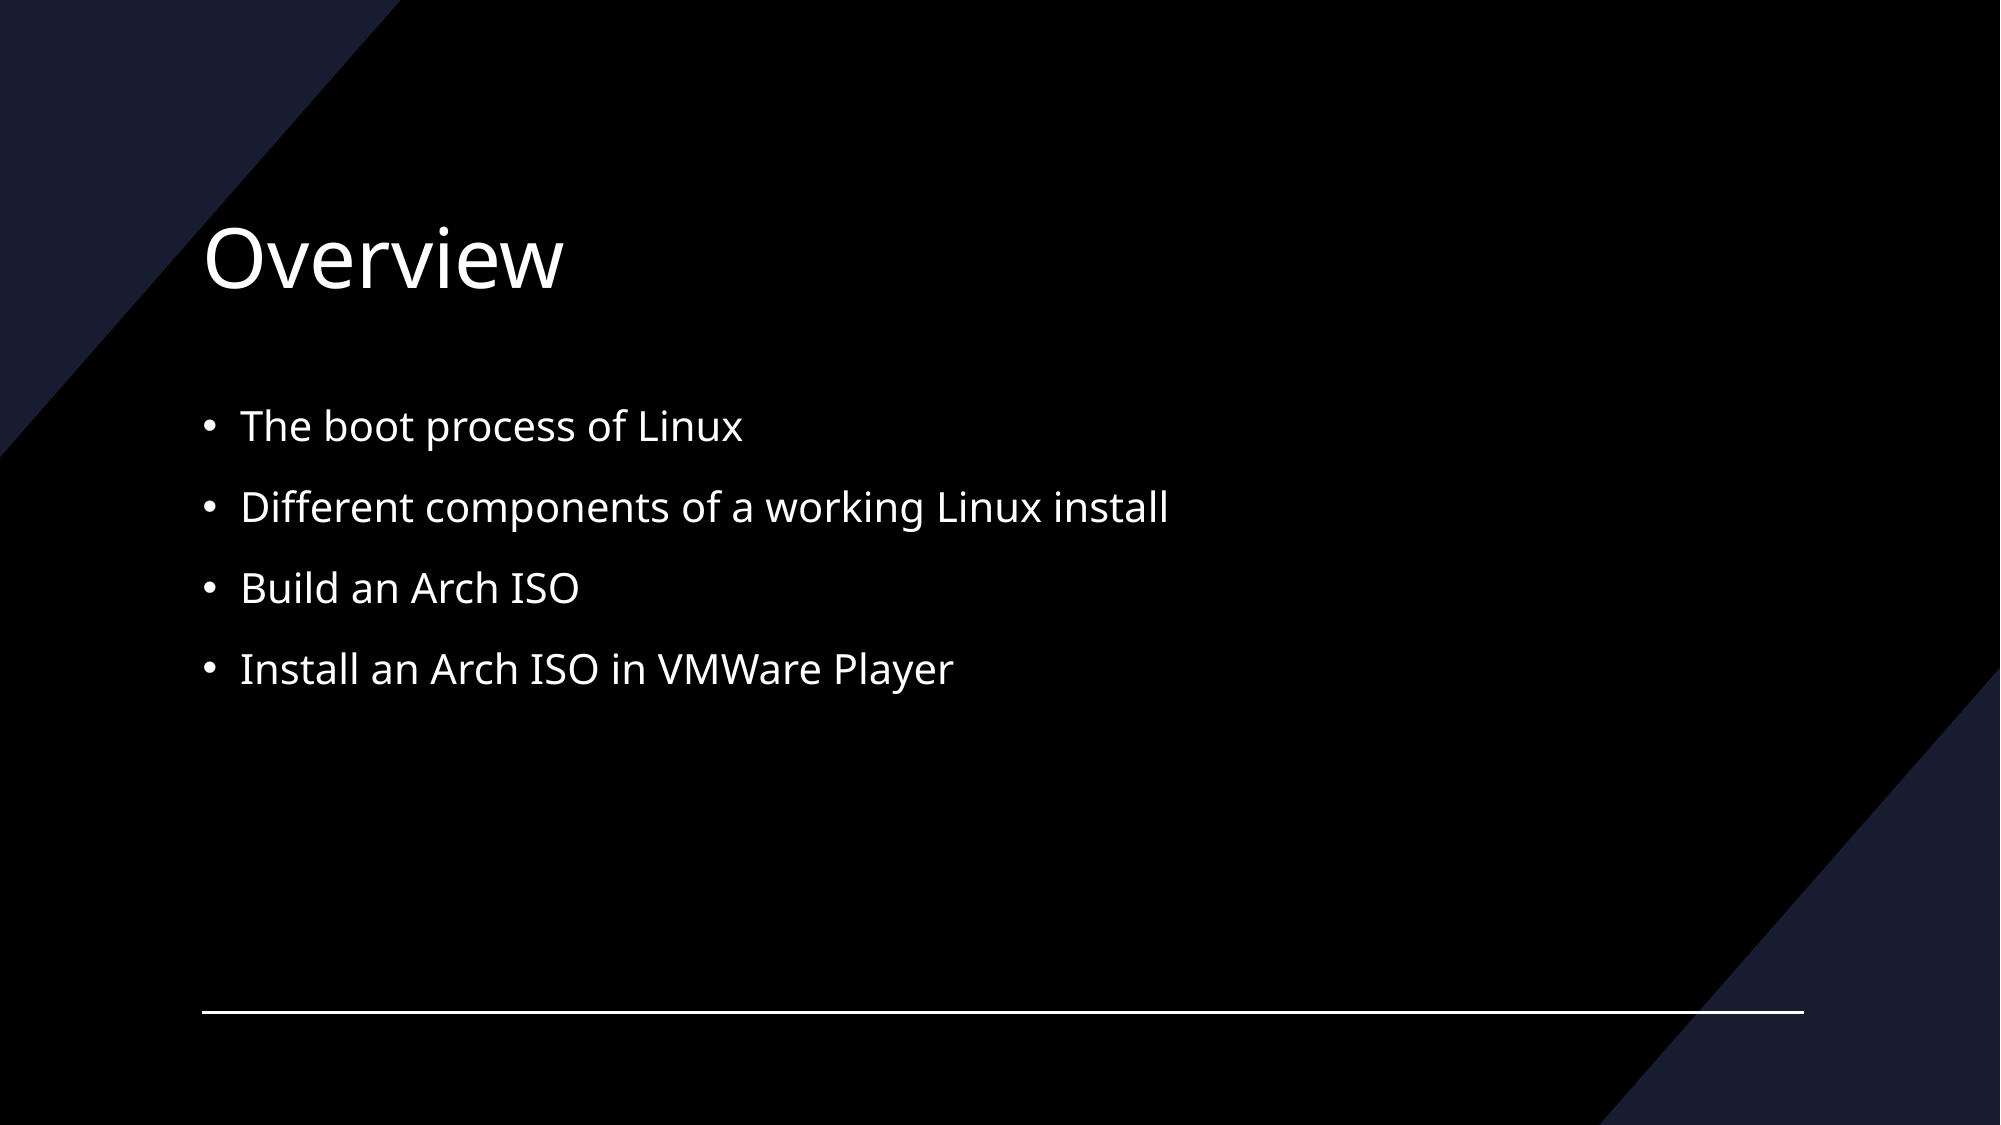

# Overview
The boot process of Linux
Different components of a working Linux install
Build an Arch ISO
Install an Arch ISO in VMWare Player